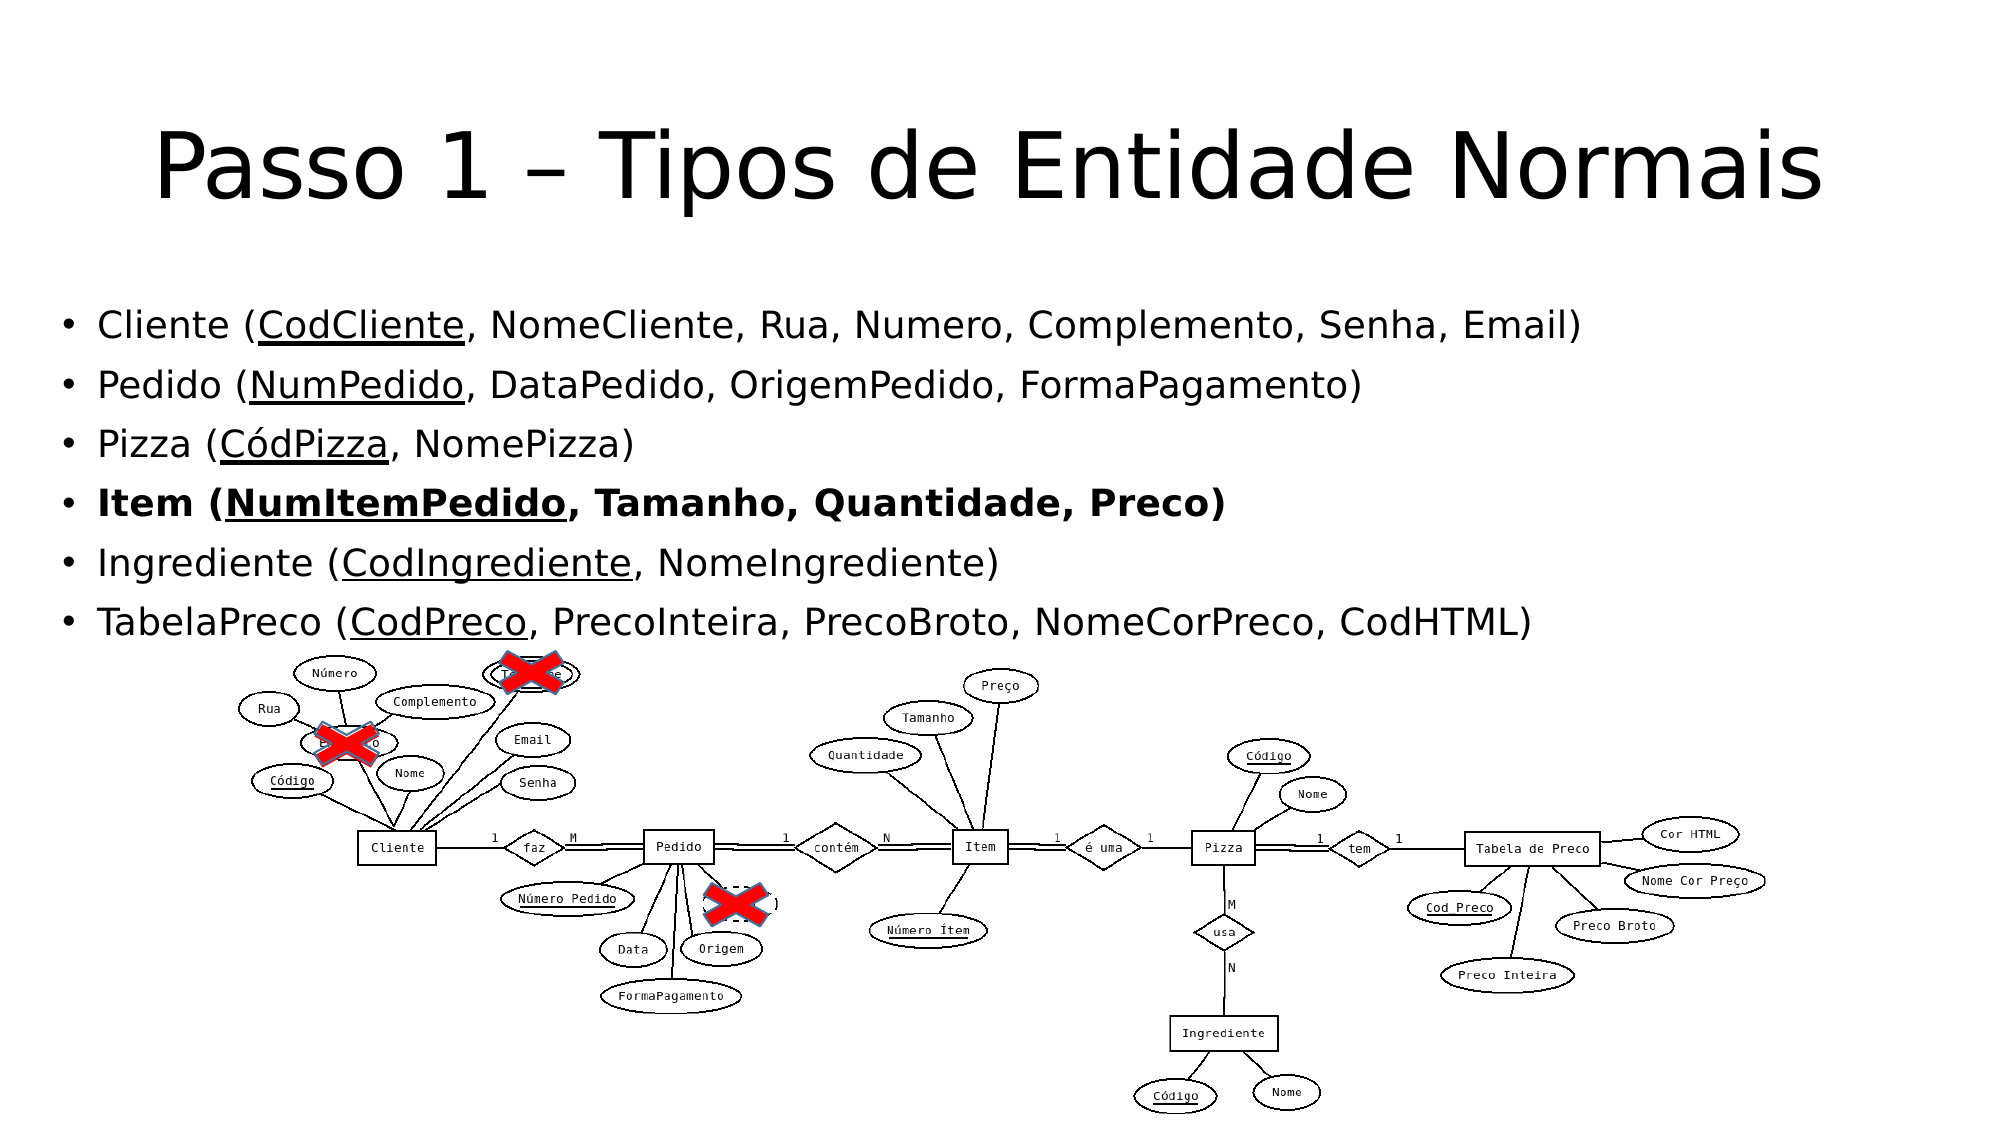

# Passo 1 – Tipos de Entidade Normais
Cliente (CodCliente, NomeCliente, Rua, Numero, Complemento, Senha, Email)
Pedido (NumPedido, DataPedido, OrigemPedido, FormaPagamento)
Pizza (CódPizza, NomePizza)
Item (NumItemPedido, Tamanho, Quantidade, Preco)
Ingrediente (CodIngrediente, NomeIngrediente)
TabelaPreco (CodPreco, PrecoInteira, PrecoBroto, NomeCorPreco, CodHTML)